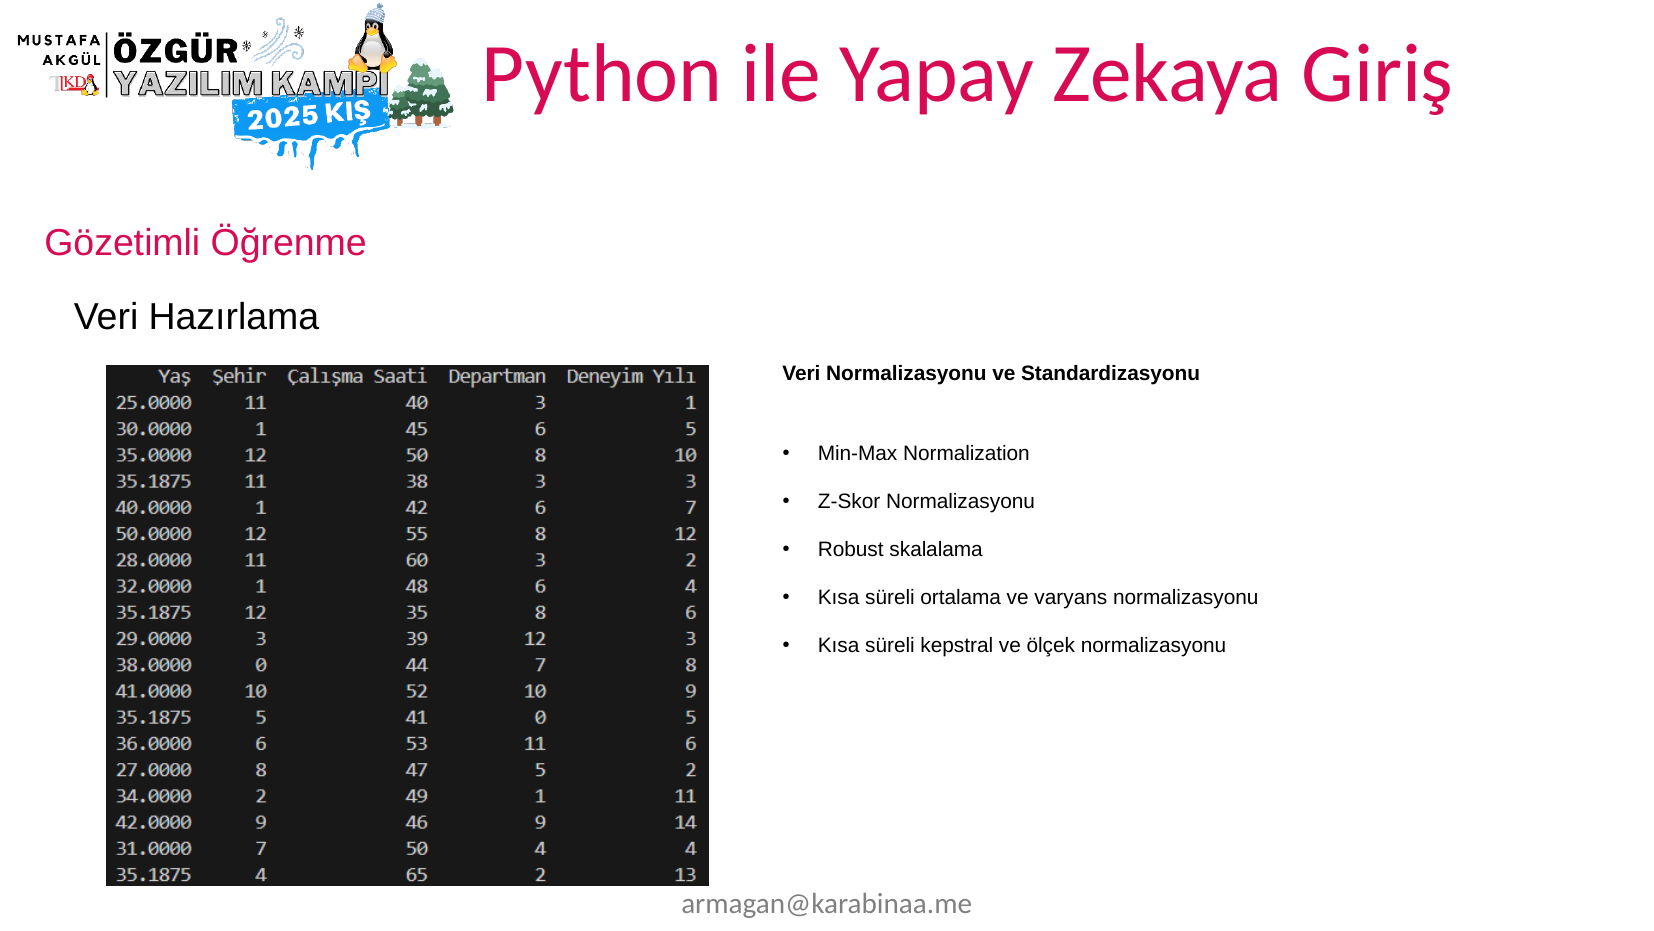

Python ile Yapay Zekaya Giriş
Gözetimli Öğrenme
Veri Hazırlama
Veri Normalizasyonu ve Standardizasyonu
Min-Max Normalization
Z-Skor Normalizasyonu
Robust skalalama
Kısa süreli ortalama ve varyans normalizasyonu
Kısa süreli kepstral ve ölçek normalizasyonu
armagan@karabinaa.me